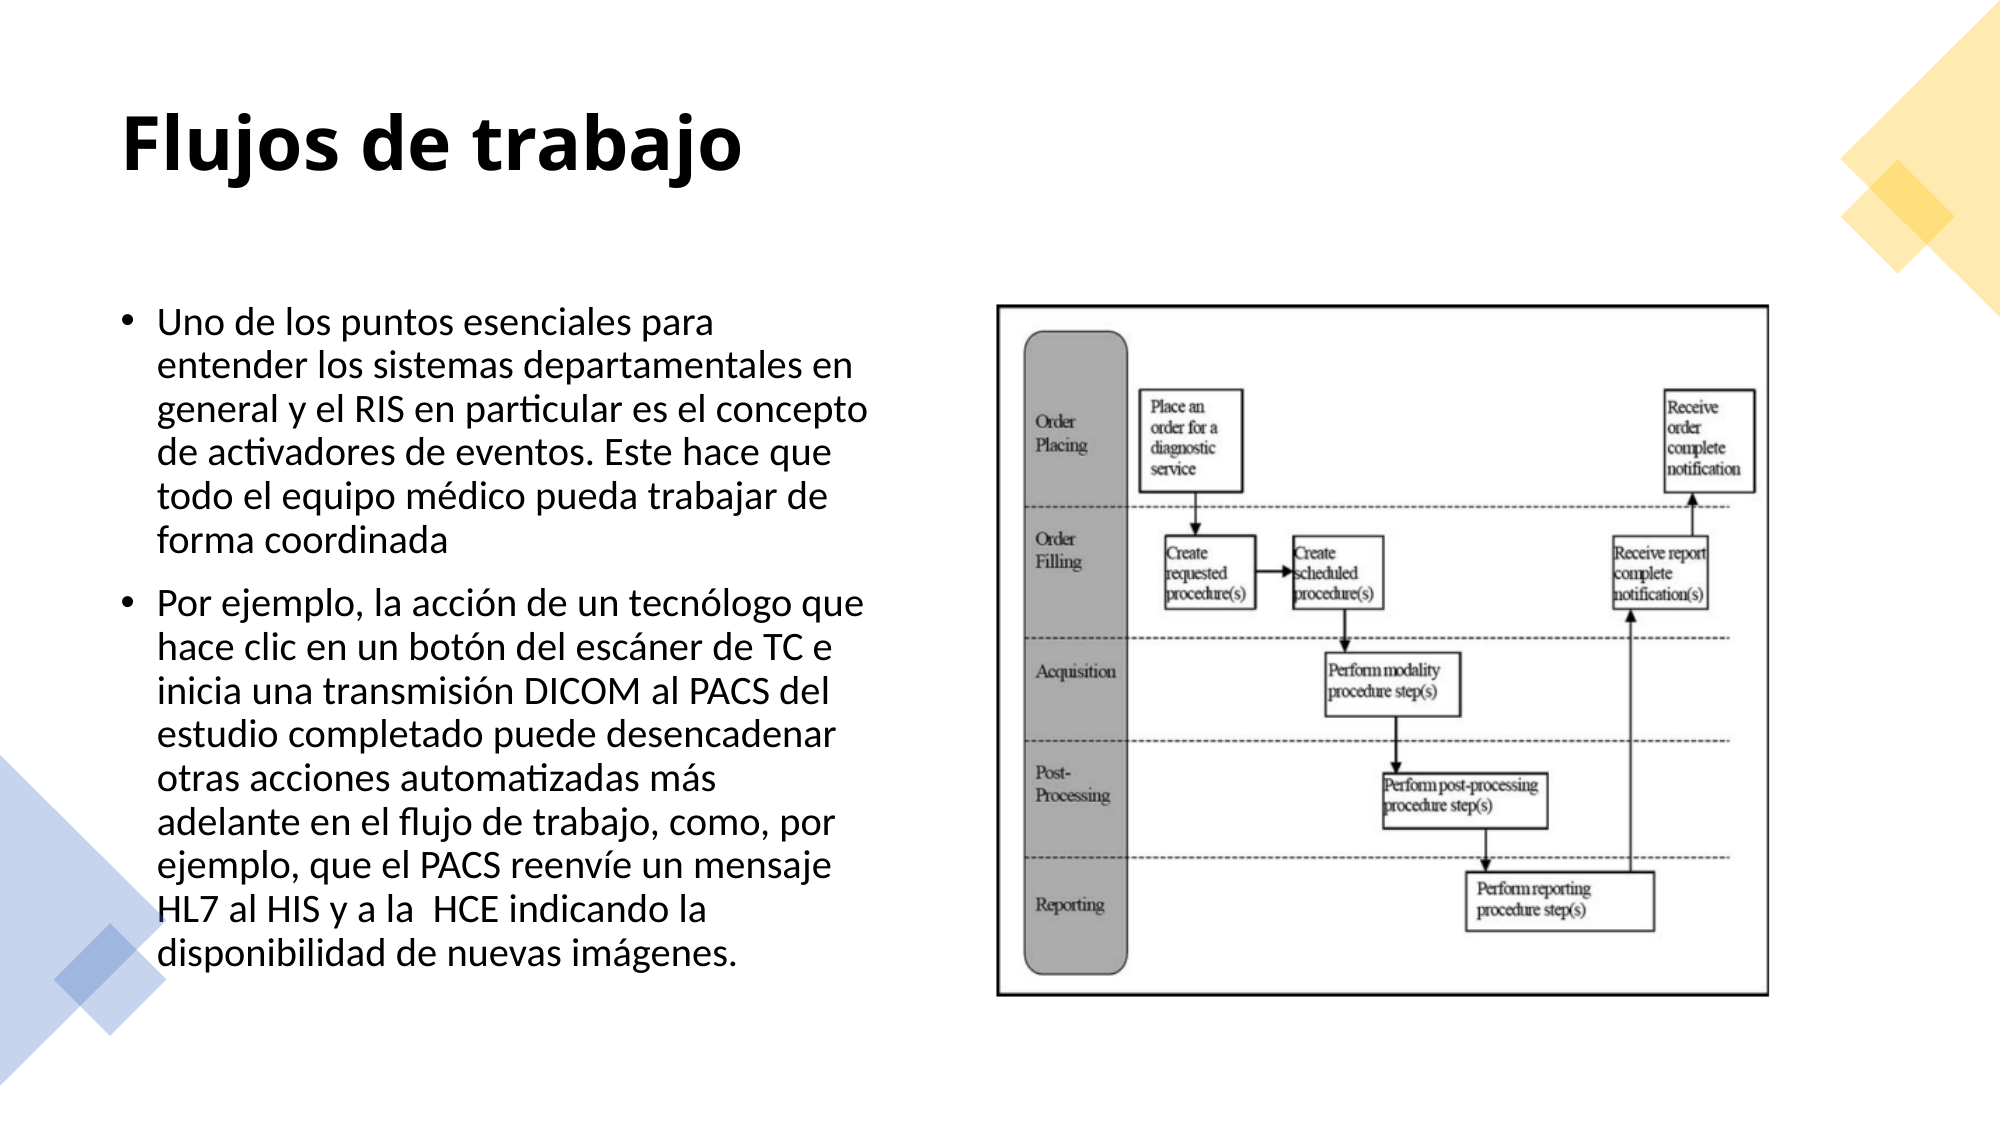

# Flujos de trabajo
Uno de los puntos esenciales para entender los sistemas departamentales en general y el RIS en particular es el concepto de activadores de eventos. Este hace que todo el equipo médico pueda trabajar de forma coordinada
Por ejemplo, la acción de un tecnólogo que hace clic en un botón del escáner de TC e inicia una transmisión DICOM al PACS del estudio completado puede desencadenar otras acciones automatizadas más adelante en el flujo de trabajo, como, por ejemplo, que el PACS reenvíe un mensaje HL7 al HIS y a la HCE indicando la disponibilidad de nuevas imágenes.